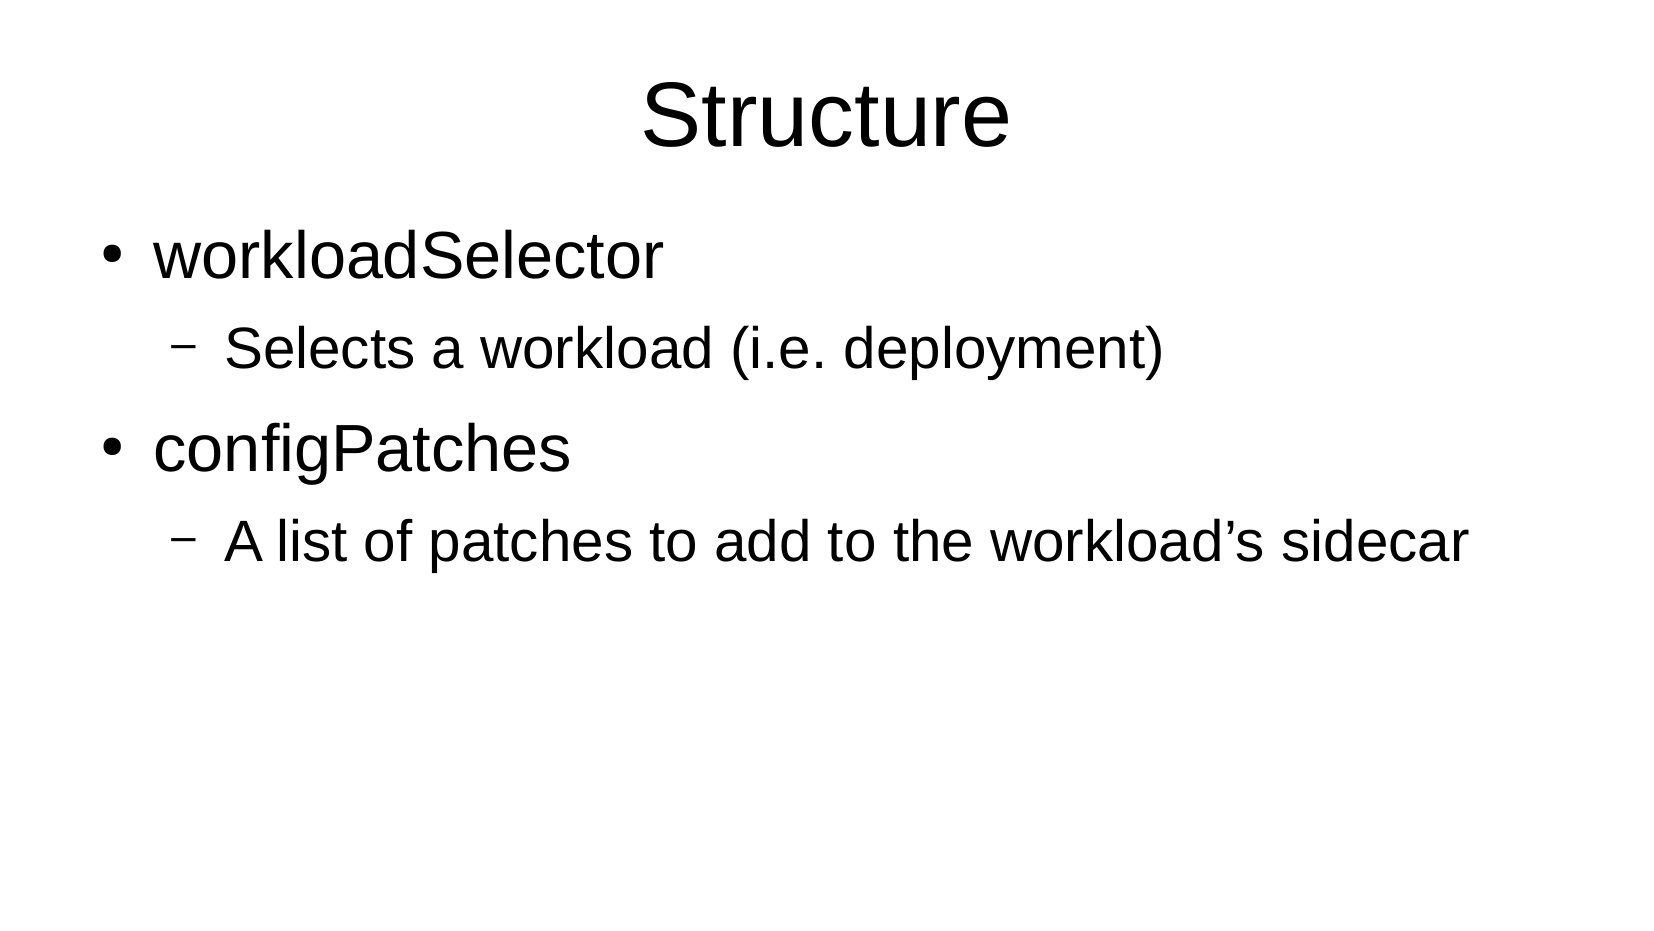

# Structure
workloadSelector
Selects a workload (i.e. deployment)
configPatches
A list of patches to add to the workload’s sidecar